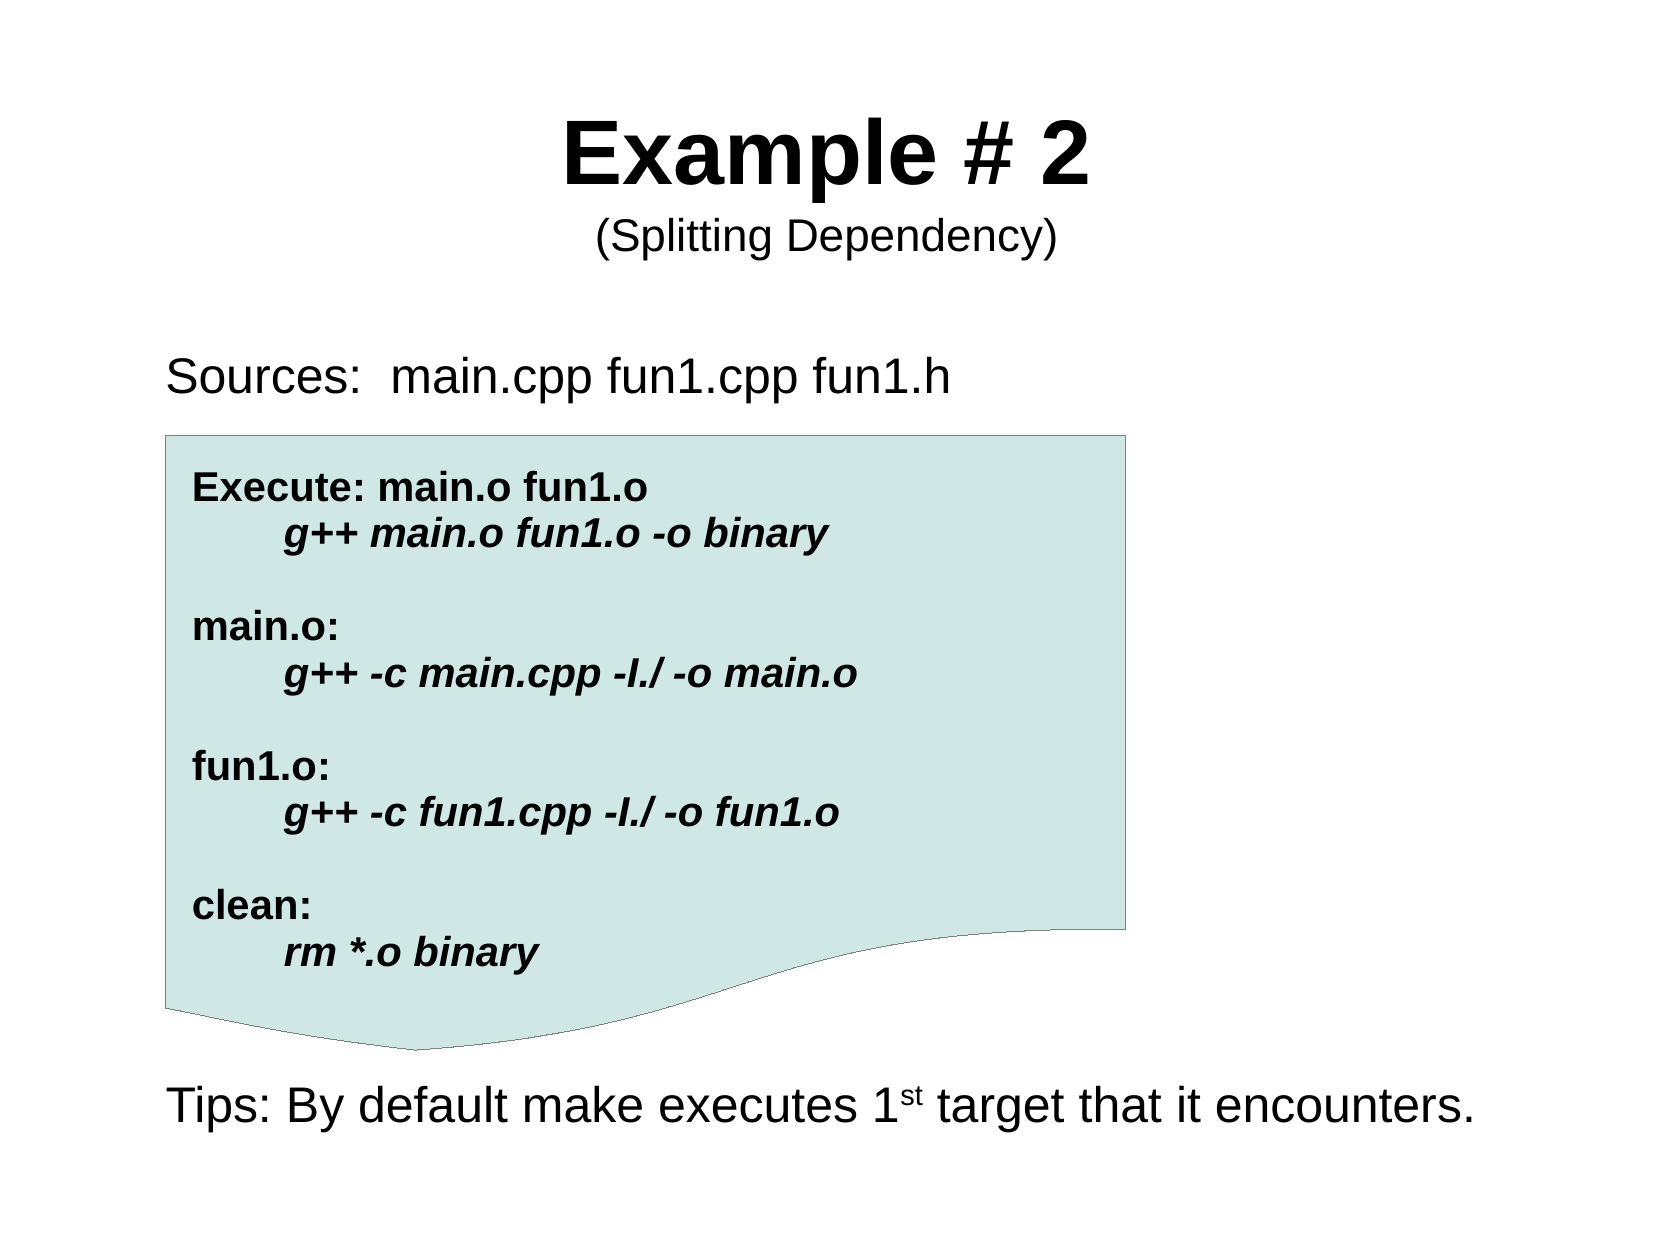

# Example # 2
(Splitting Dependency)
Sources:	main.cpp fun1.cpp fun1.h
Execute: main.o fun1.o
 g++ main.o fun1.o -o binary
main.o:
 g++ -c main.cpp -I./ -o main.o
fun1.o:
 g++ -c fun1.cpp -I./ -o fun1.o
clean:
 rm *.o binary
Tips: By default make executes 1st target that it encounters.